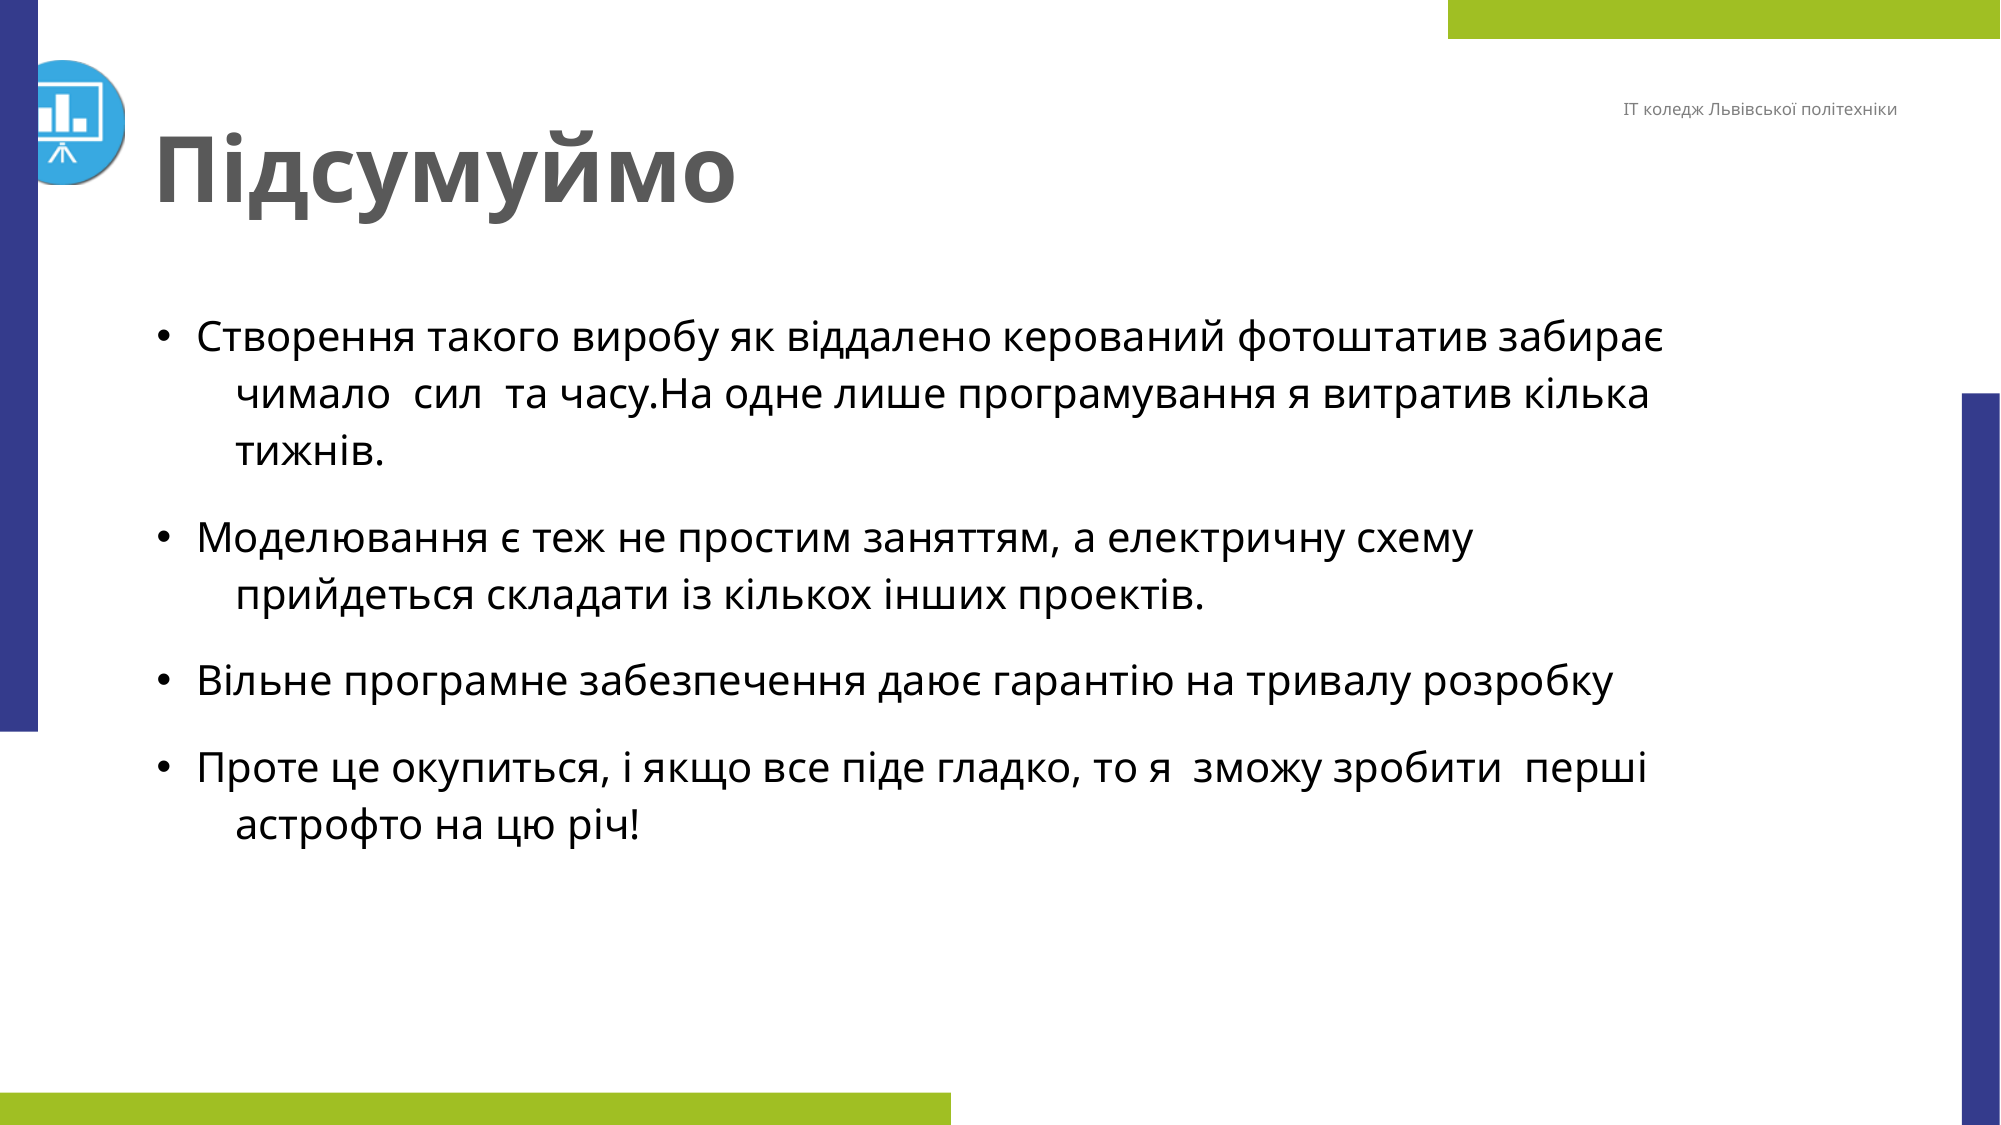

# Підсумуймо
IT коледж Львівської політехніки
Створення такого виробу як віддалено керований фотоштатив забирає чимало сил та часу.На одне лише програмування я витратив кілька тижнів.
Моделювання є теж не простим заняттям, а електричну схему прийдеться складати із кількох інших проектів.
Вільне програмне забезпечення даює гарантію на тривалу розробку
Проте це окупиться, і якщо все піде гладко, то я зможу зробити перші астрофто на цю річ!